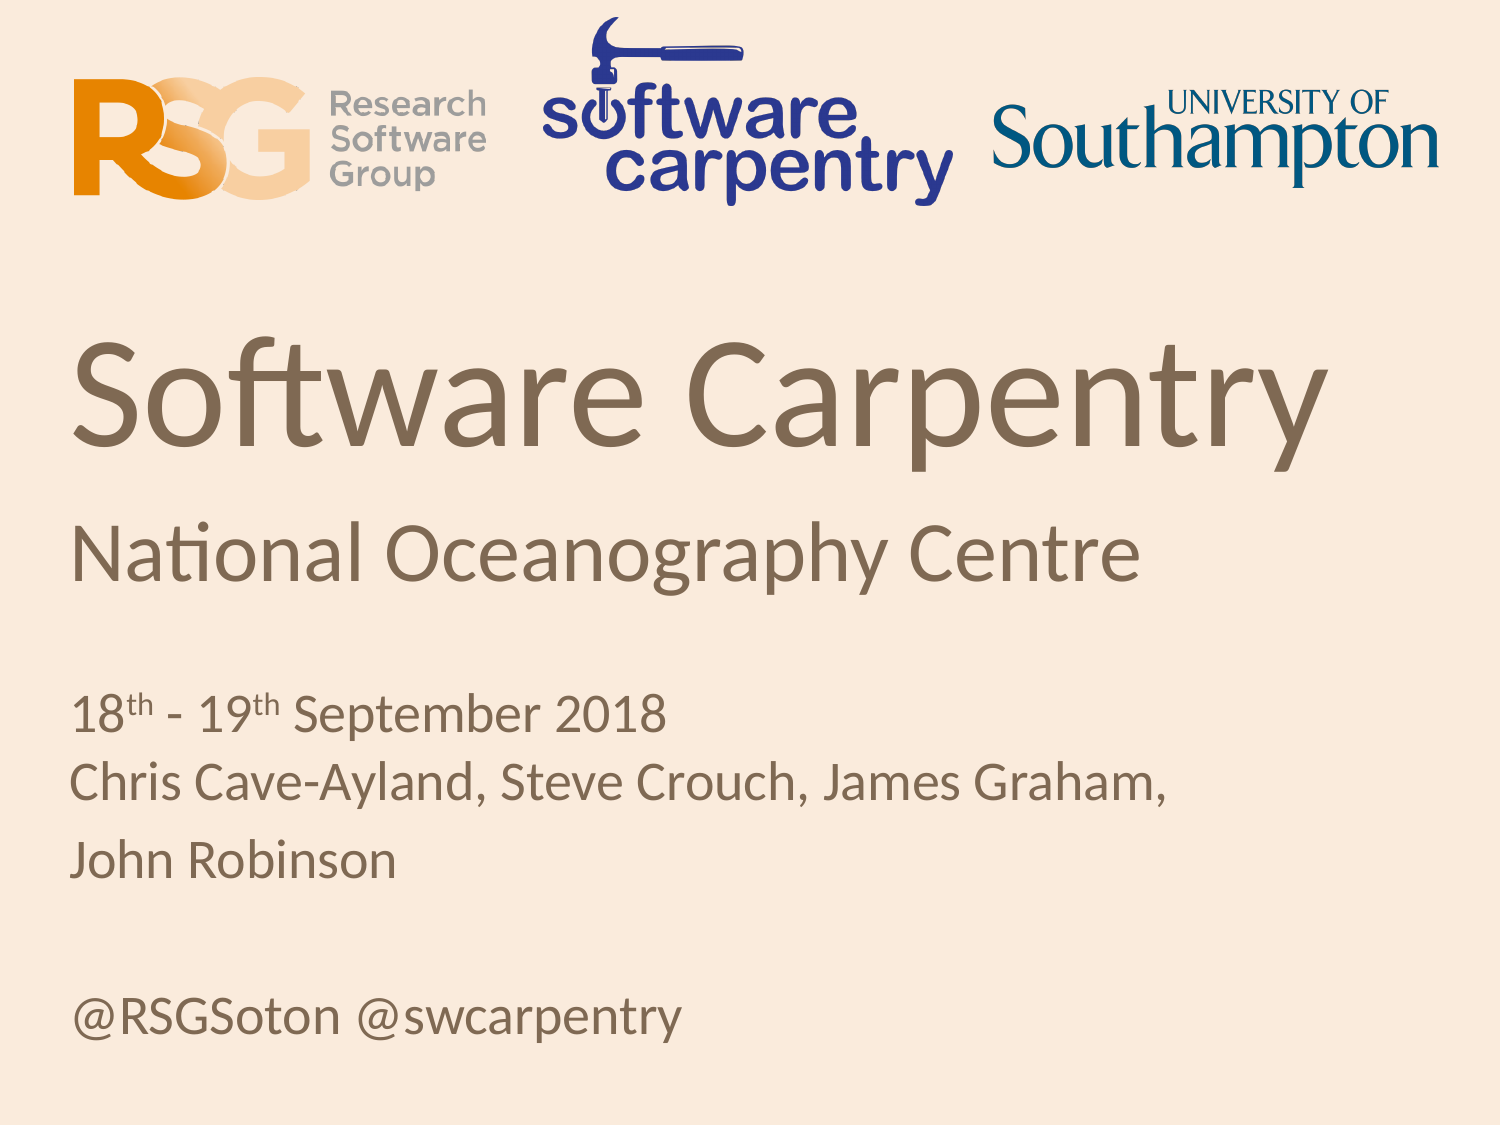

# Software Carpentry
National Oceanography Centre
18th - 19th September 2018
Chris Cave-Ayland, Steve Crouch, James Graham,
John Robinson
@RSGSoton @swcarpentry